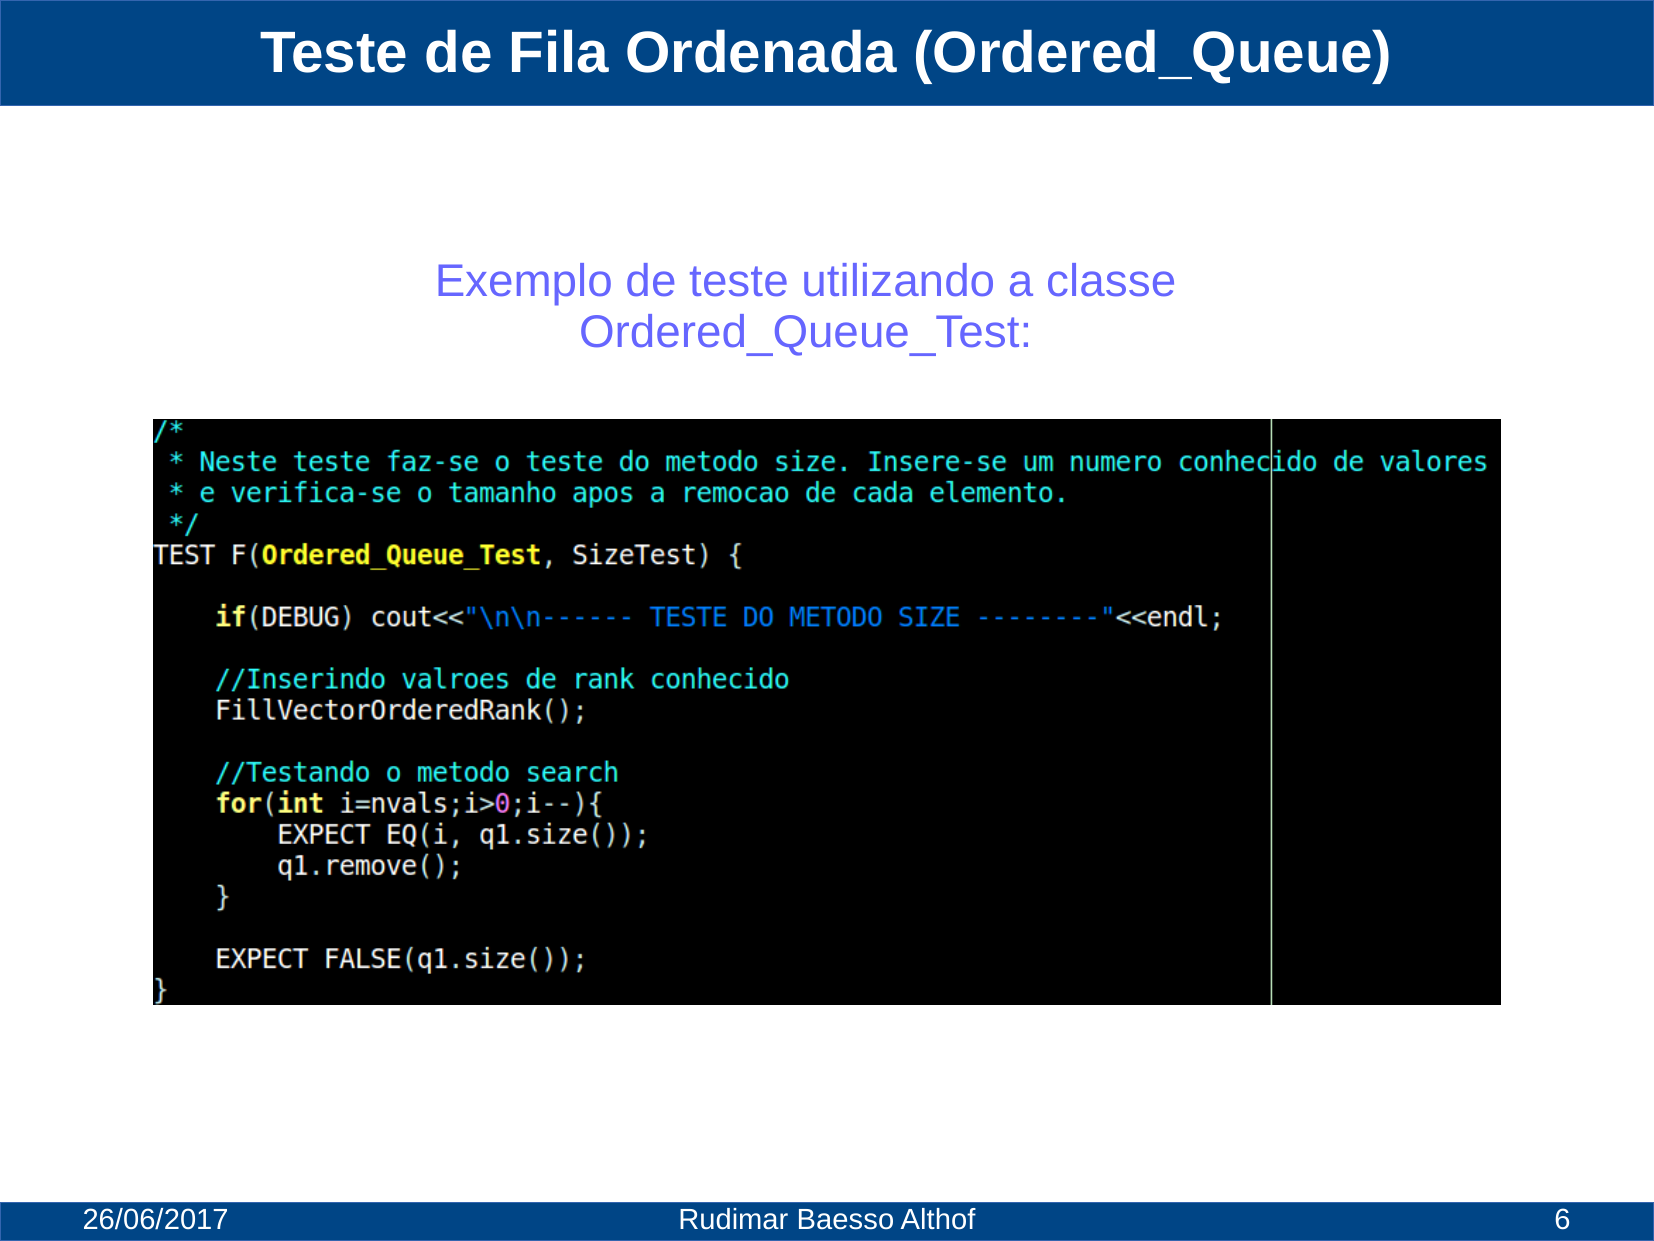

# Teste de Fila Ordenada (Ordered_Queue)
Exemplo de teste utilizando a classe Ordered_Queue_Test:
26/06/2017
Rudimar Baesso Althof
6